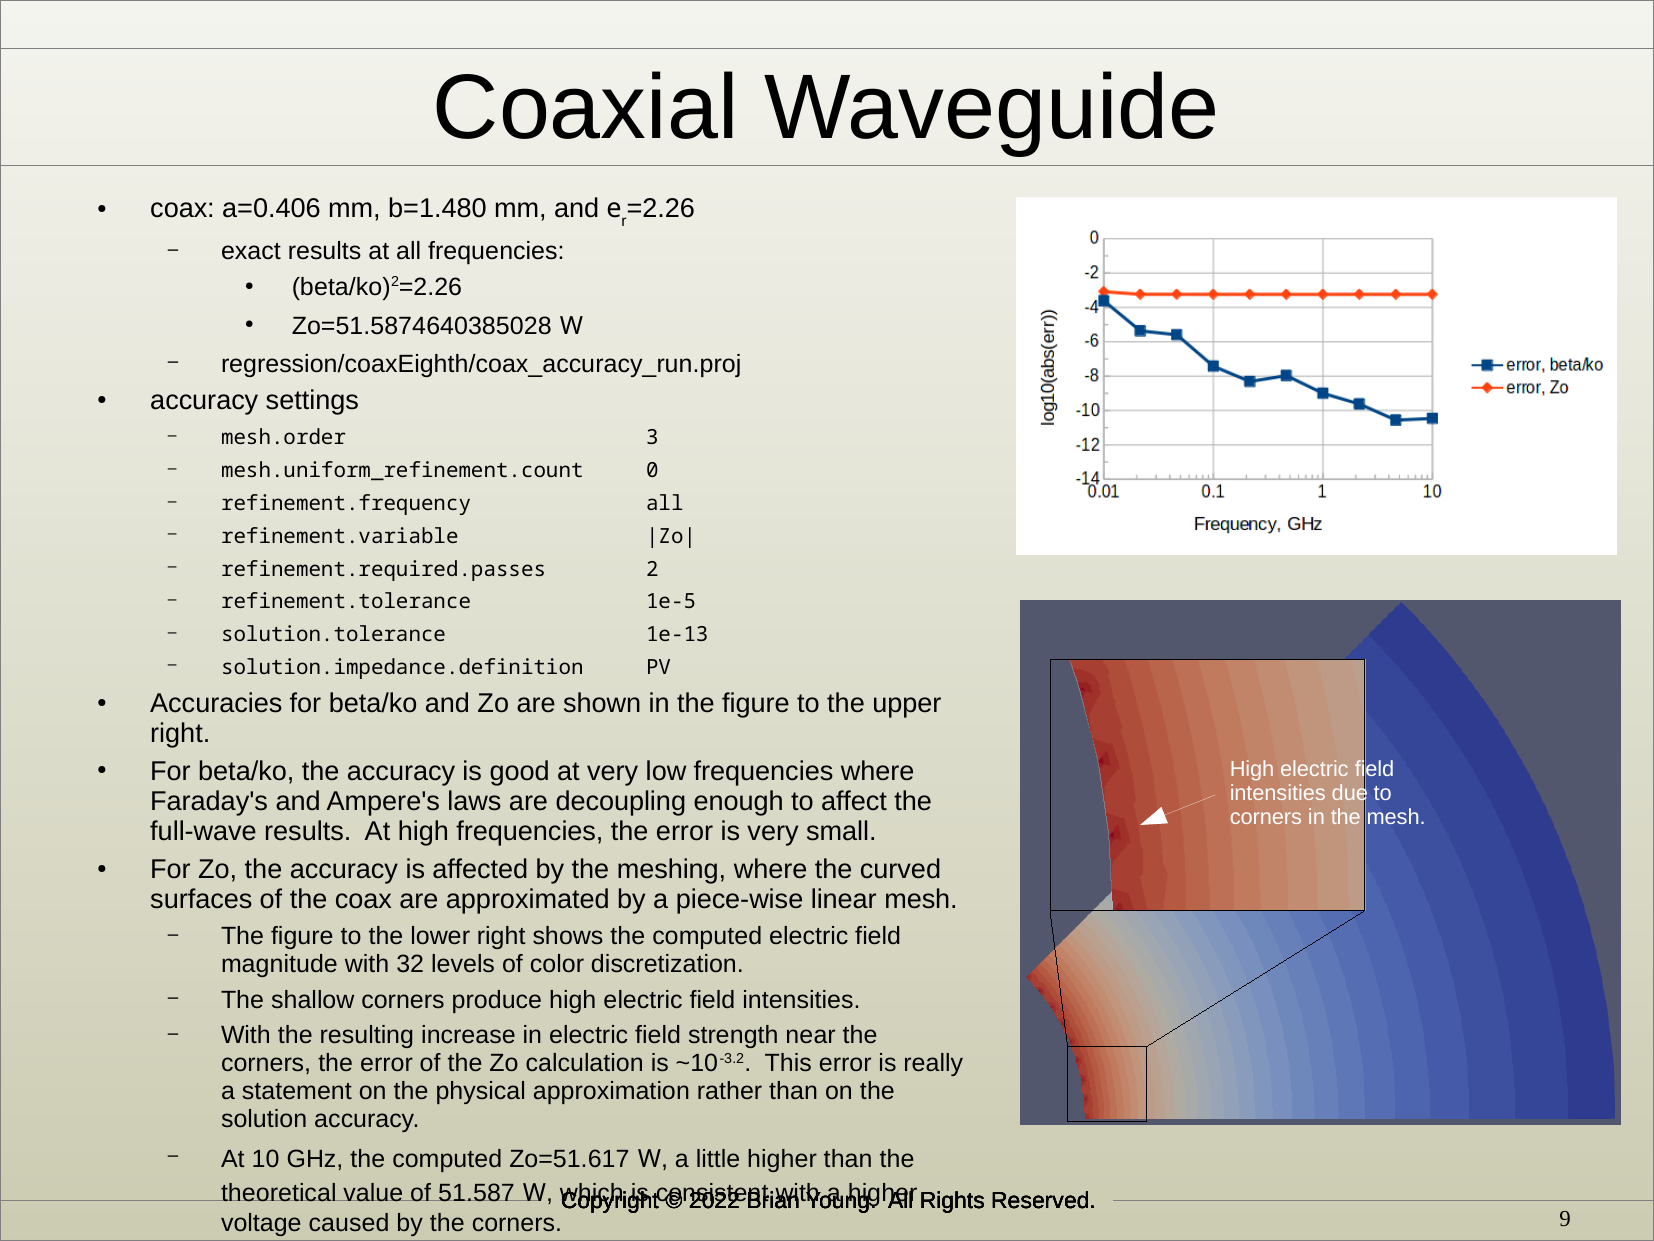

# Coaxial Waveguide
coax: a=0.406 mm, b=1.480 mm, and er=2.26
exact results at all frequencies:
(beta/ko)2=2.26
Zo=51.5874640385028 W
regression/coaxEighth/coax_accuracy_run.proj
accuracy settings
mesh.order 3
mesh.uniform_refinement.count 0
refinement.frequency all
refinement.variable |Zo|
refinement.required.passes 2
refinement.tolerance 1e-5
solution.tolerance 1e-13
solution.impedance.definition PV
Accuracies for beta/ko and Zo are shown in the figure to the upper right.
For beta/ko, the accuracy is good at very low frequencies where Faraday's and Ampere's laws are decoupling enough to affect the full-wave results. At high frequencies, the error is very small.
For Zo, the accuracy is affected by the meshing, where the curved surfaces of the coax are approximated by a piece-wise linear mesh.
The figure to the lower right shows the computed electric field magnitude with 32 levels of color discretization.
The shallow corners produce high electric field intensities.
With the resulting increase in electric field strength near the corners, the error of the Zo calculation is ~10-3.2. This error is really a statement on the physical approximation rather than on the solution accuracy.
At 10 GHz, the computed Zo=51.617 W, a little higher than the theoretical value of 51.587 W, which is consistent with a higher voltage caused by the corners.
High electric field intensities due to corners in the mesh.
9